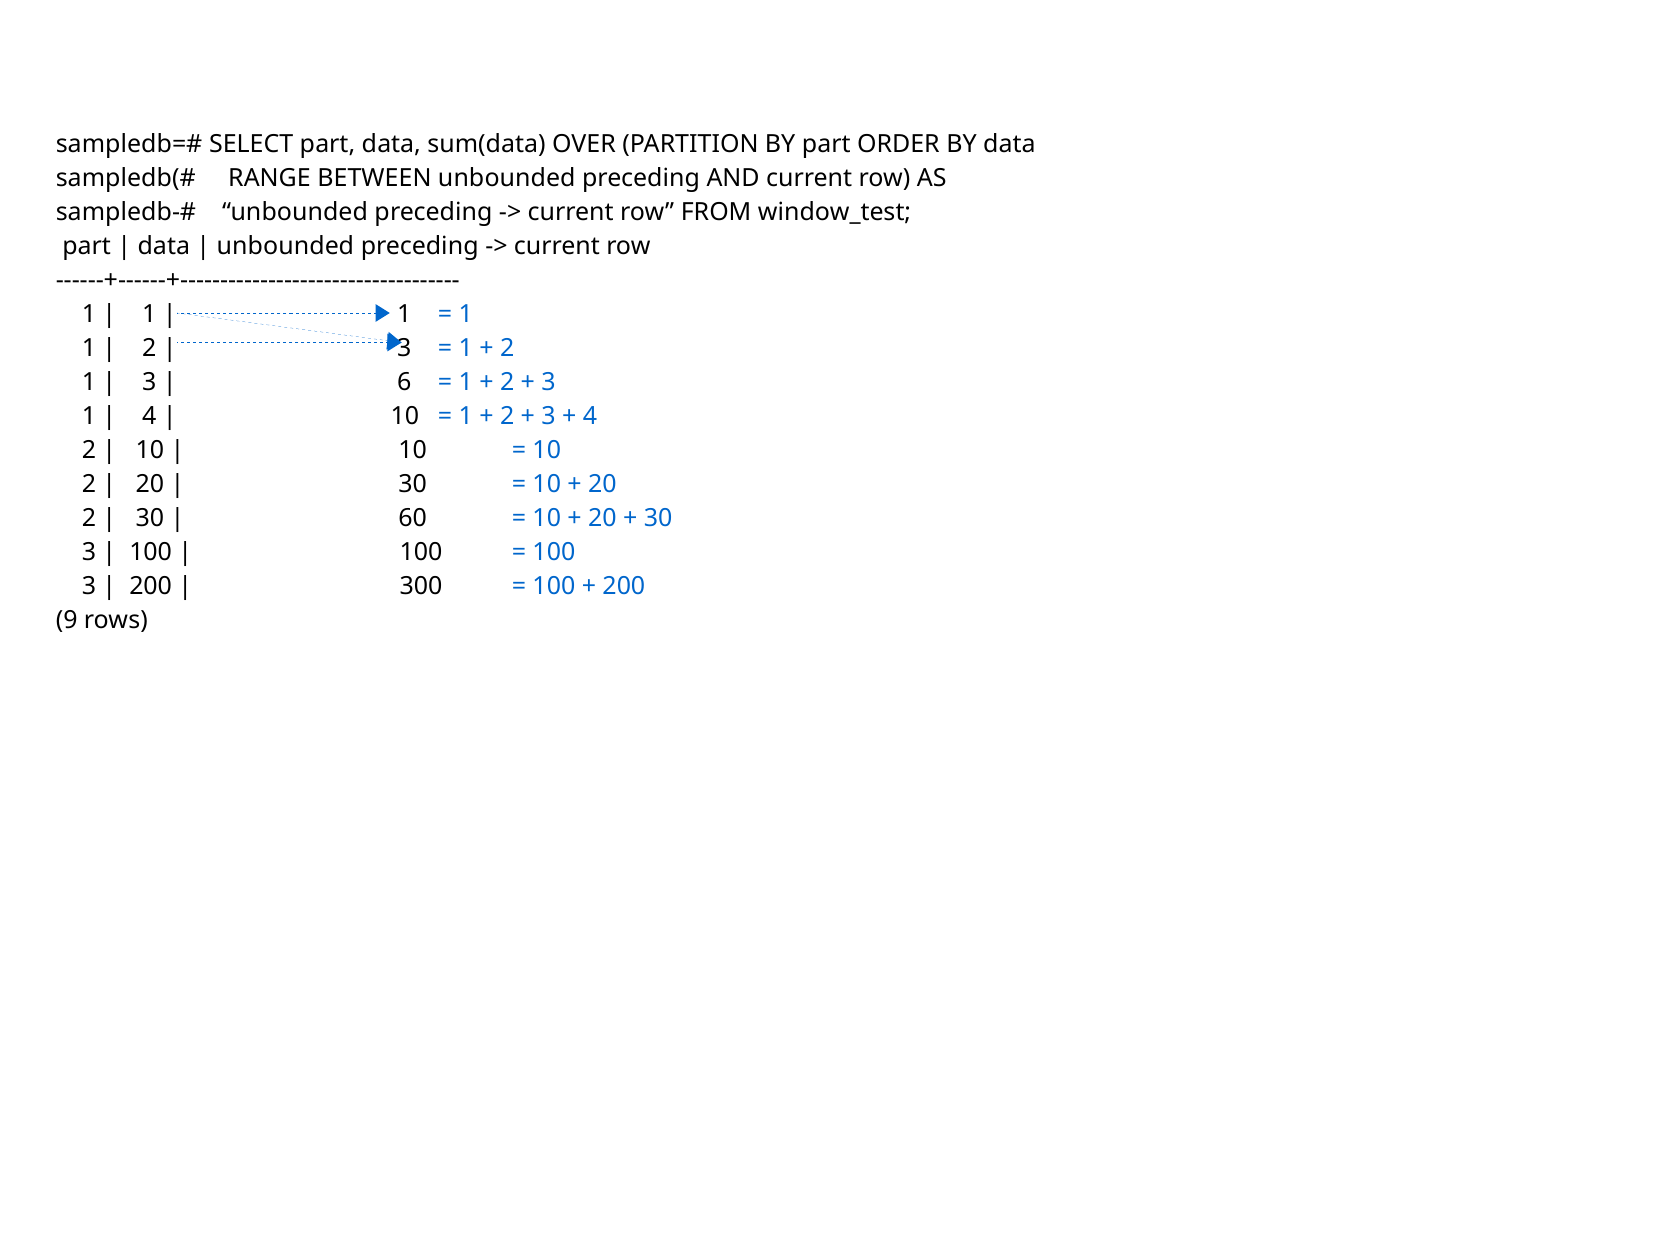

sampledb=# SELECT part, data, sum(data) OVER (PARTITION BY part ORDER BY data
sampledb(# RANGE BETWEEN unbounded preceding AND current row) AS
sampledb-# “unbounded preceding -> current row” FROM window_test;
 part | data | unbounded preceding -> current row
------+------+-----------------------------------
 1 | 1 | 1	 = 1
 1 | 2 | 3	 = 1 + 2
 1 | 3 | 6	 = 1 + 2 + 3
 1 | 4 | 10	 = 1 + 2 + 3 + 4
 2 | 10 | 10	 = 10
 2 | 20 | 30	 = 10 + 20
 2 | 30 | 60	 = 10 + 20 + 30
 3 | 100 | 100	 = 100
 3 | 200 | 300	 = 100 + 200
(9 rows)